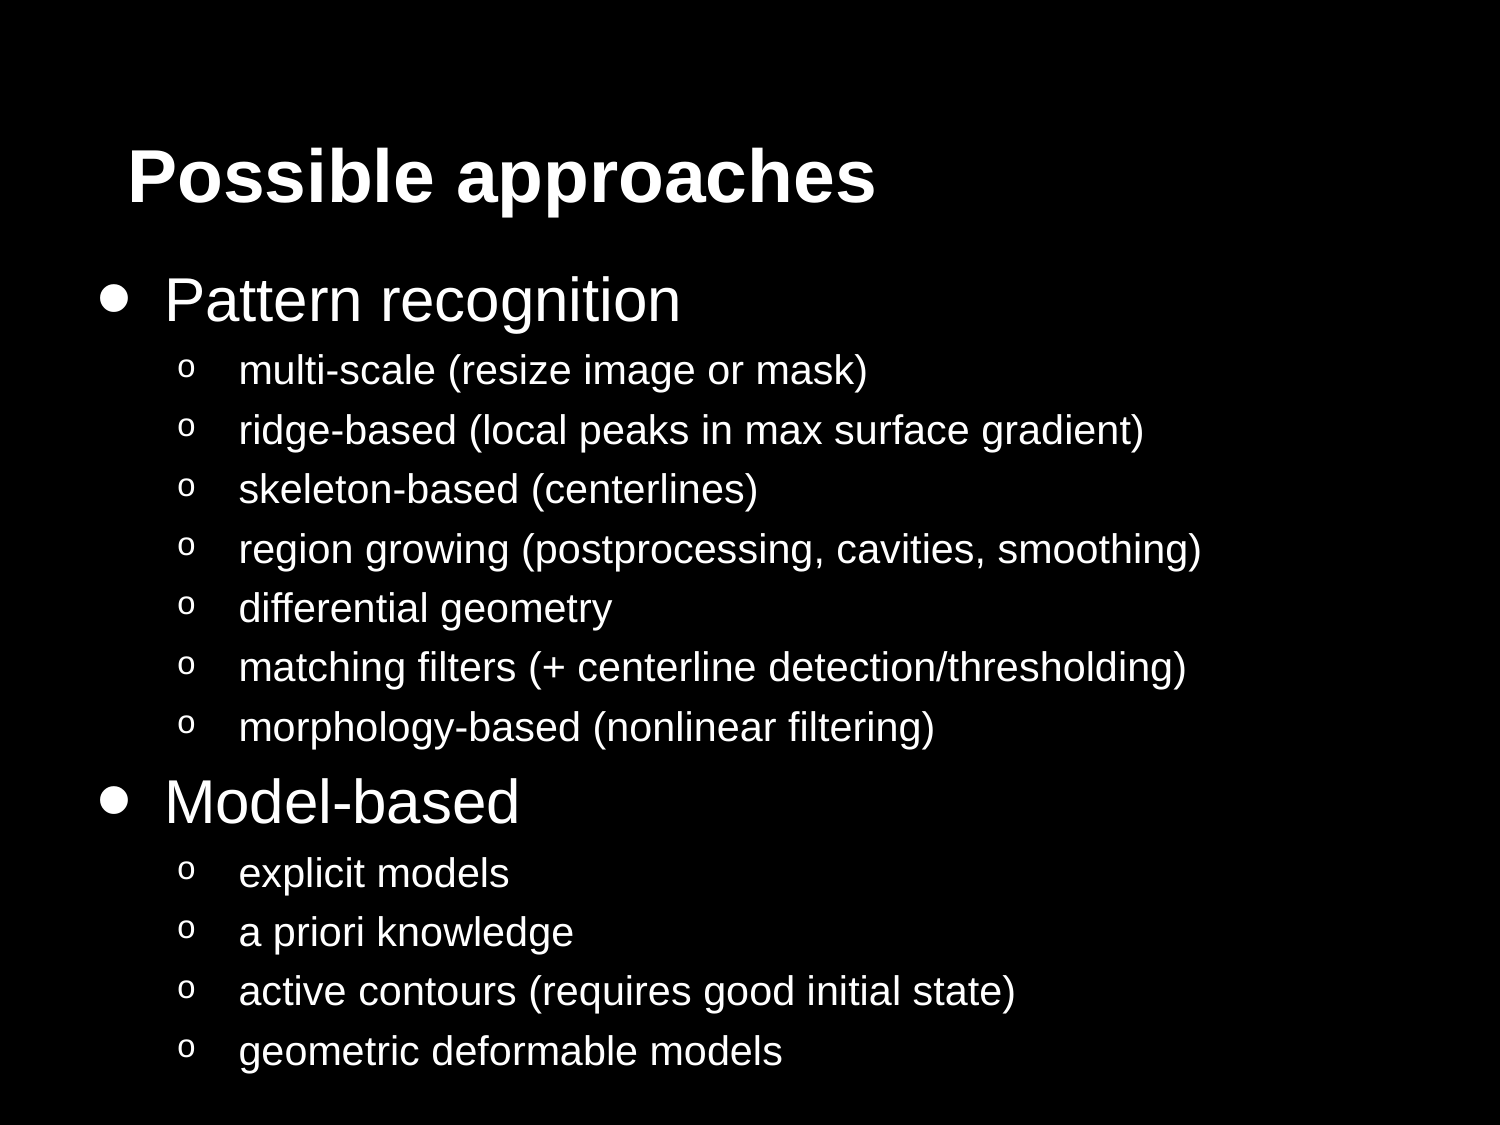

# Possible approaches
Pattern recognition
multi-scale (resize image or mask)
ridge-based (local peaks in max surface gradient)
skeleton-based (centerlines)
region growing (postprocessing, cavities, smoothing)
differential geometry
matching filters (+ centerline detection/thresholding)
morphology-based (nonlinear filtering)
Model-based
explicit models
a priori knowledge
active contours (requires good initial state)
geometric deformable models